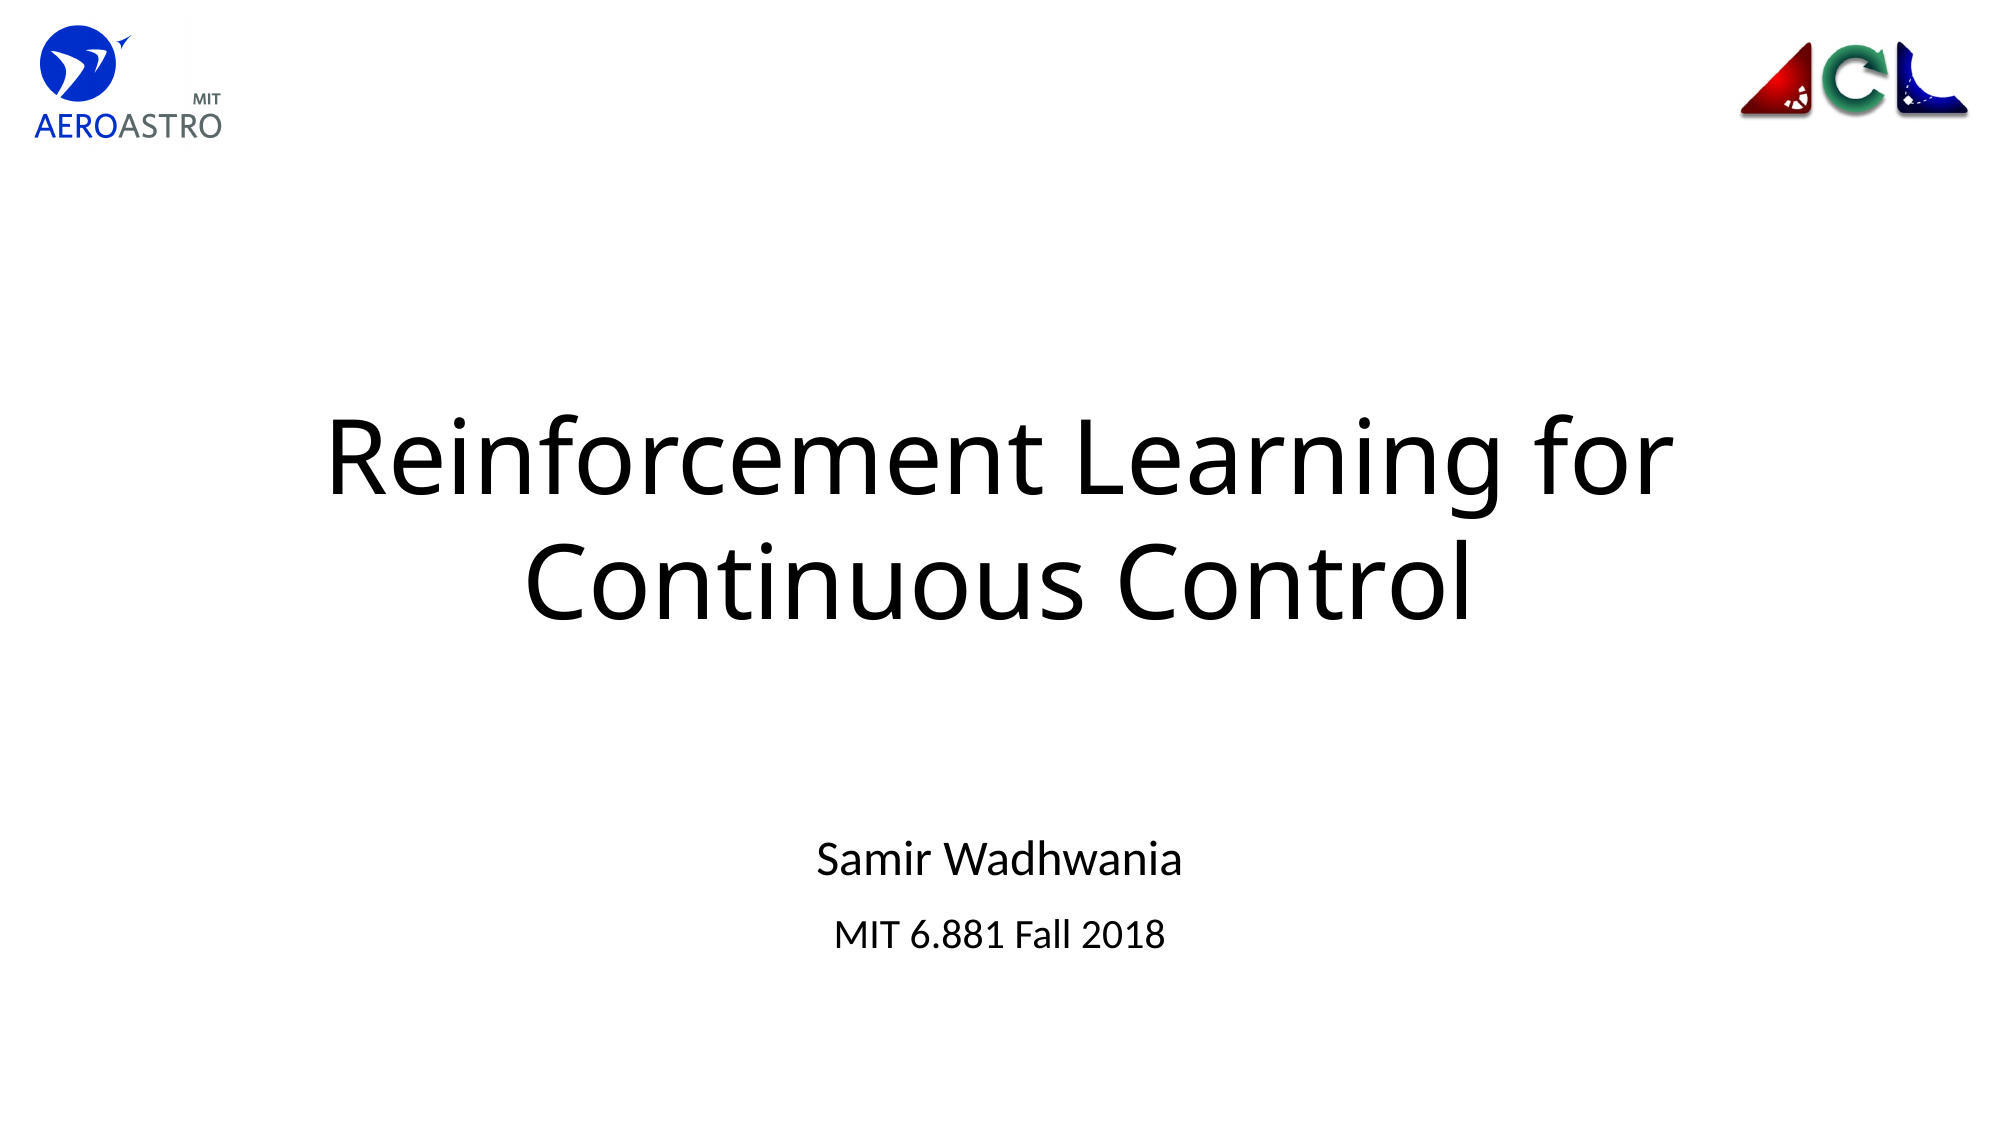

# Reinforcement Learning for Continuous Control
Samir Wadhwania
MIT 6.881 Fall 2018